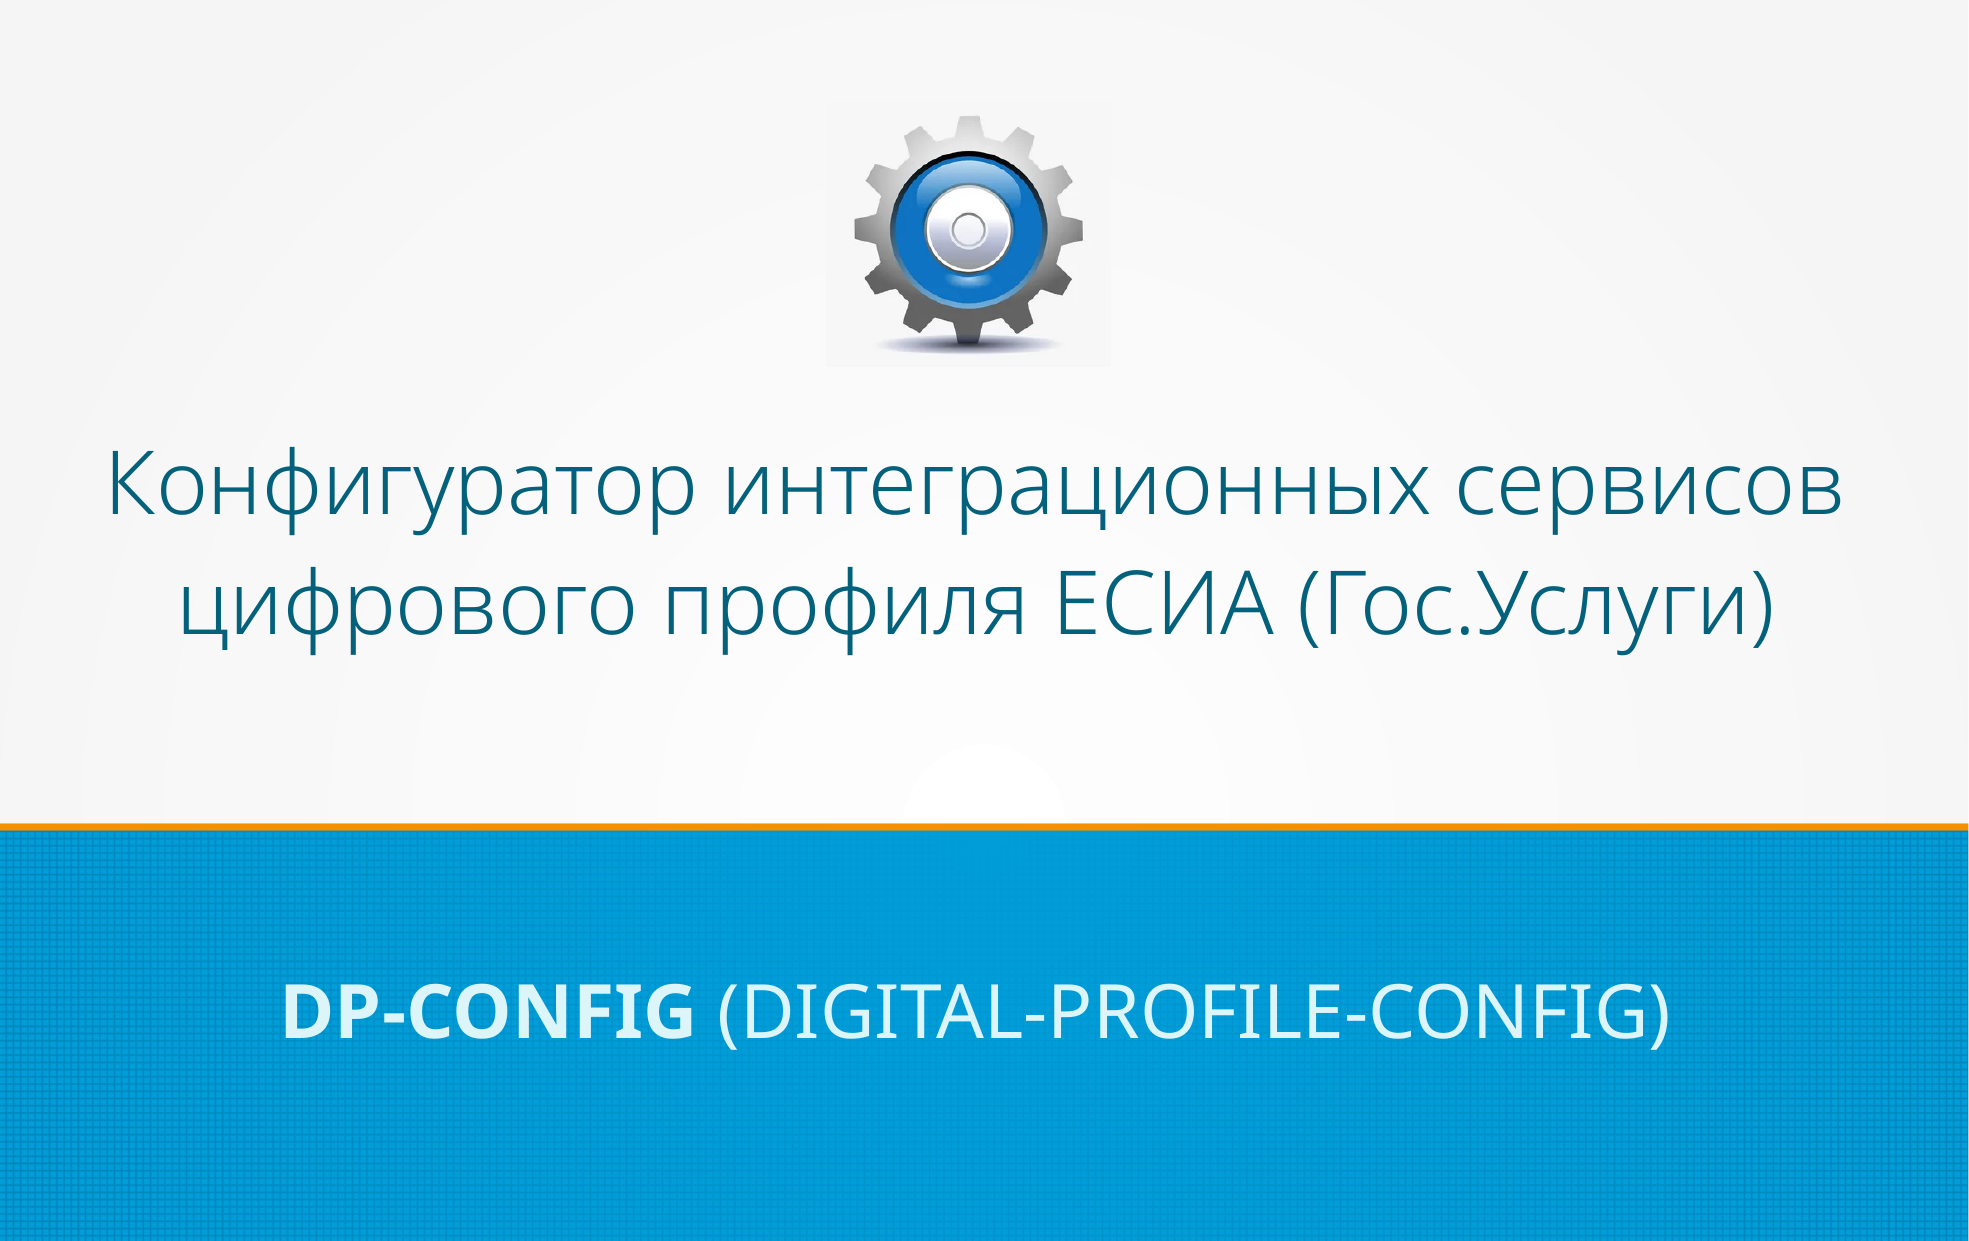

# Конфигуратор интеграционных сервисов цифрового профиля ЕСИА (Гос.Услуги)
DP-CONFIG (DIGITAL-PROFILE-CONFIG)